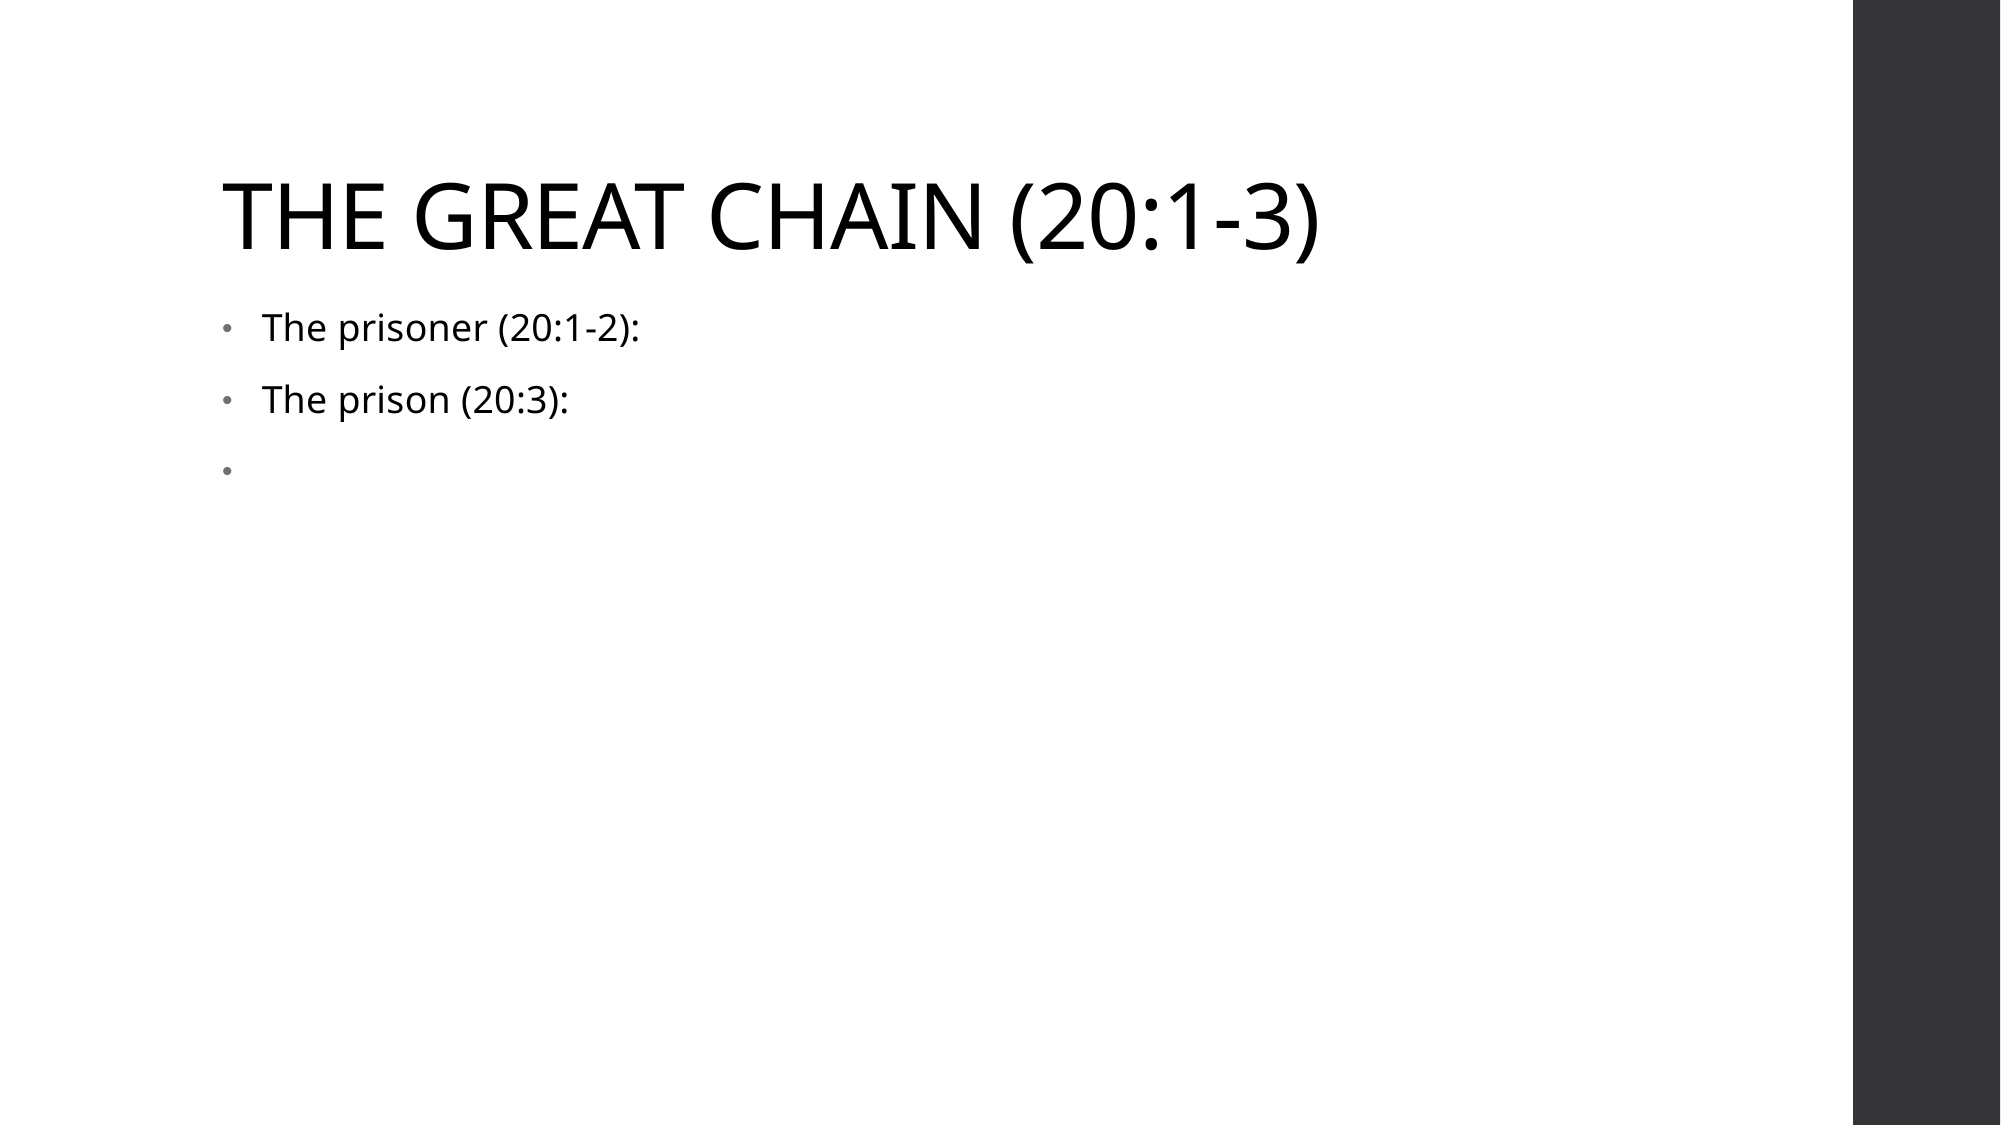

# THE GREAT CHAIN (20:1-3)
 The prisoner (20:1-2):
 The prison (20:3):